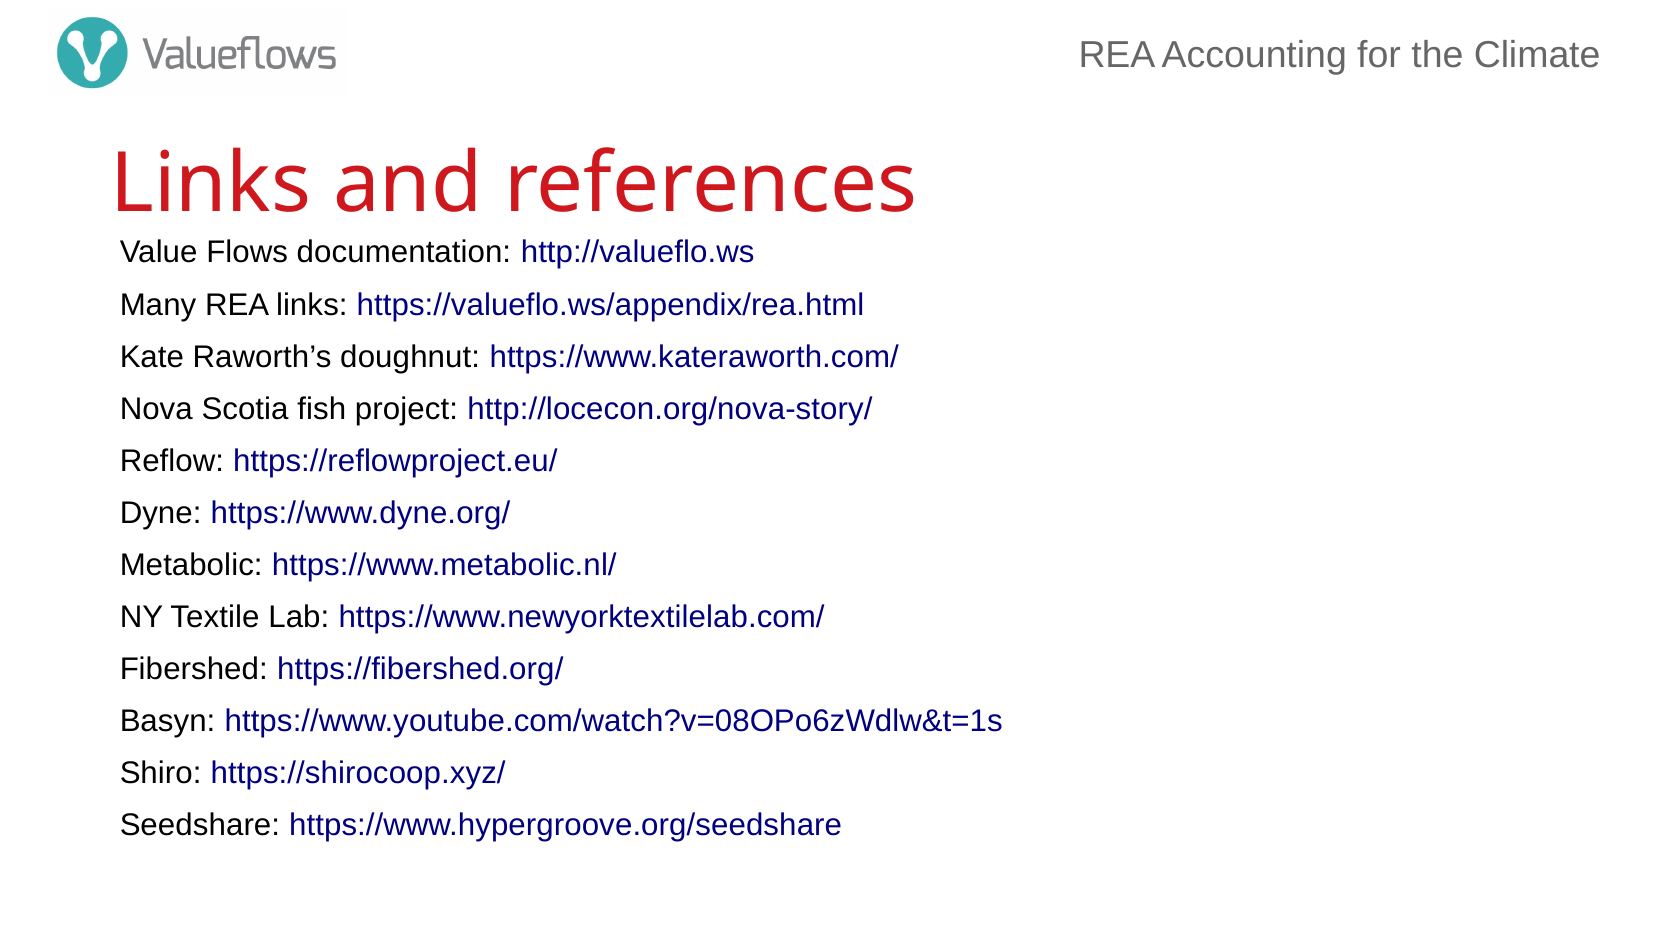

REA Accounting for the Climate
Links and references
Value Flows documentation: http://valueflo.ws
Many REA links: https://valueflo.ws/appendix/rea.html
Kate Raworth’s doughnut: https://www.kateraworth.com/
Nova Scotia fish project: http://locecon.org/nova-story/
Reflow: https://reflowproject.eu/
Dyne: https://www.dyne.org/
Metabolic: https://www.metabolic.nl/
NY Textile Lab: https://www.newyorktextilelab.com/
Fibershed: https://fibershed.org/
Basyn: https://www.youtube.com/watch?v=08OPo6zWdlw&t=1s
Shiro: https://shirocoop.xyz/
Seedshare: https://www.hypergroove.org/seedshare